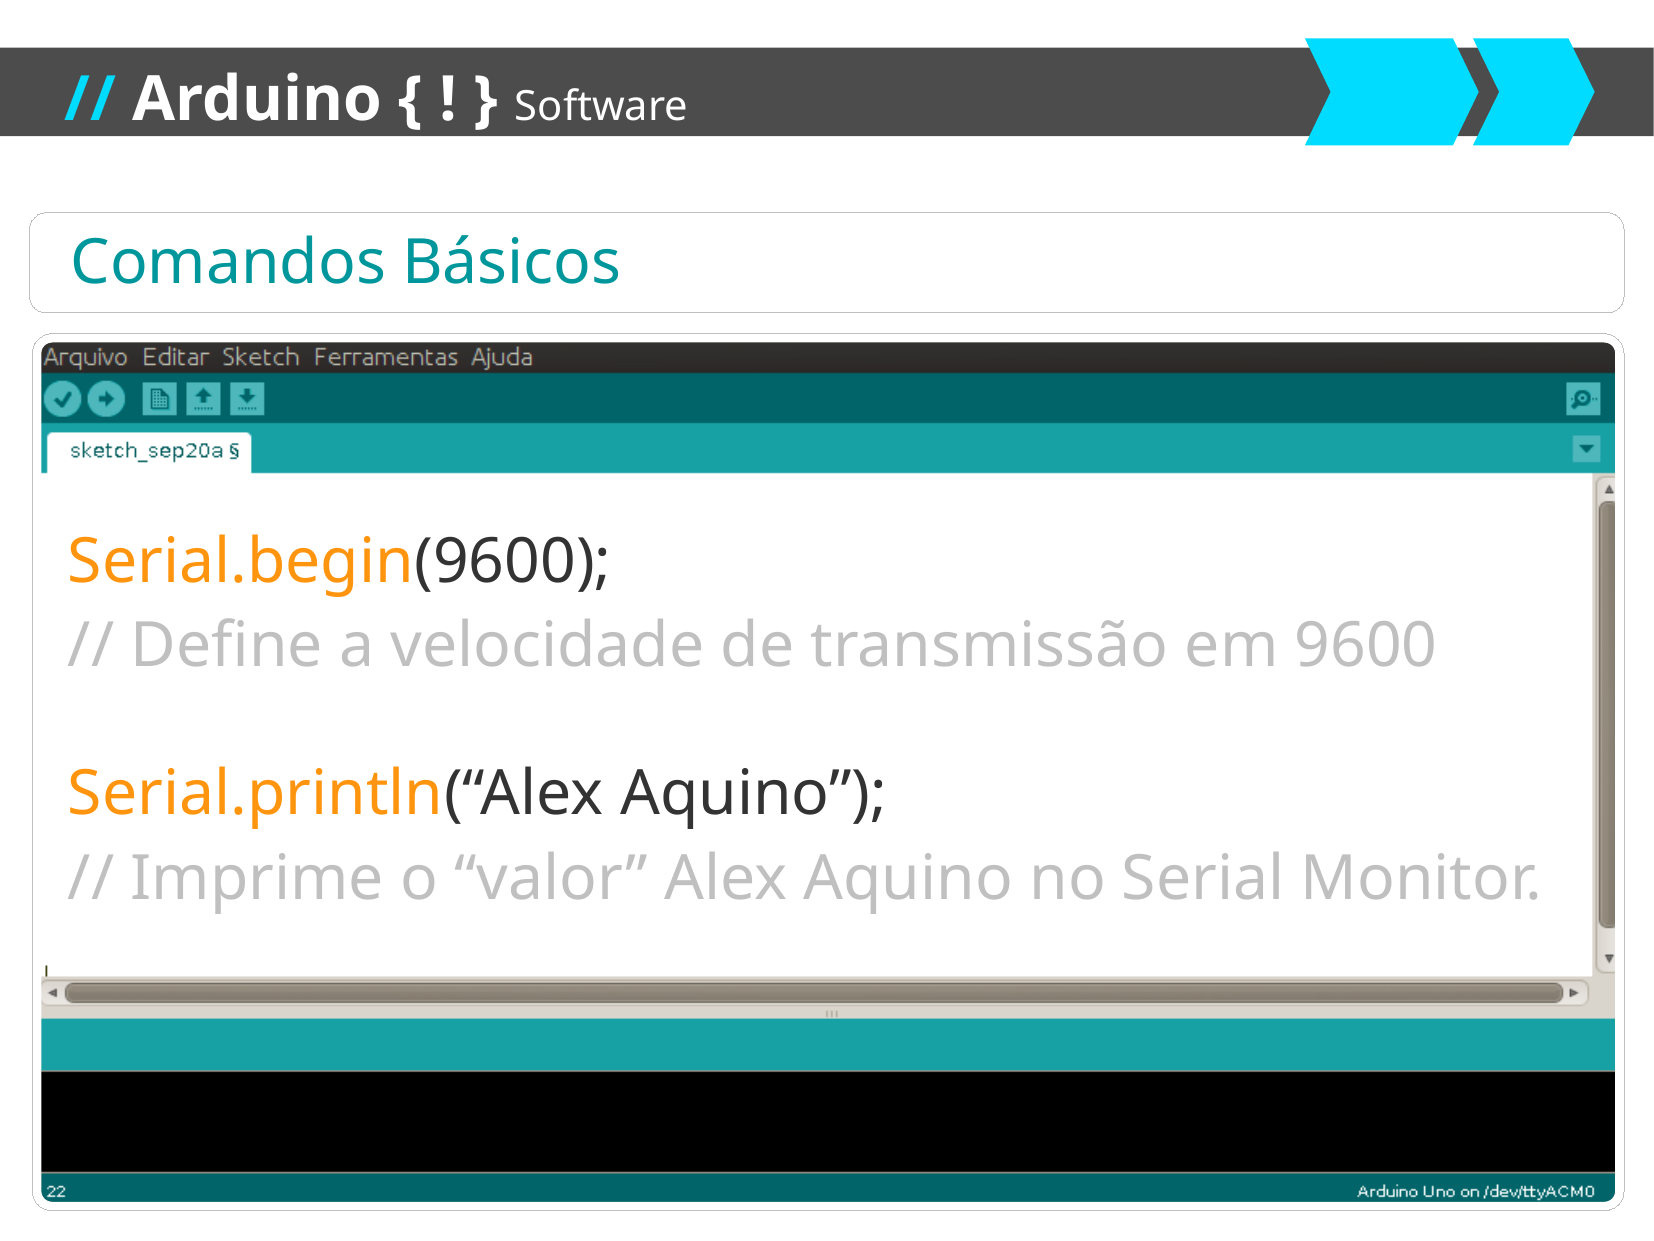

// Arduino { ! } Software
Comandos Básicos
Serial.begin(9600);
// Define a velocidade de transmissão em 9600
Serial.println(“Alex Aquino”);
// Imprime o “valor” Alex Aquino no Serial Monitor.